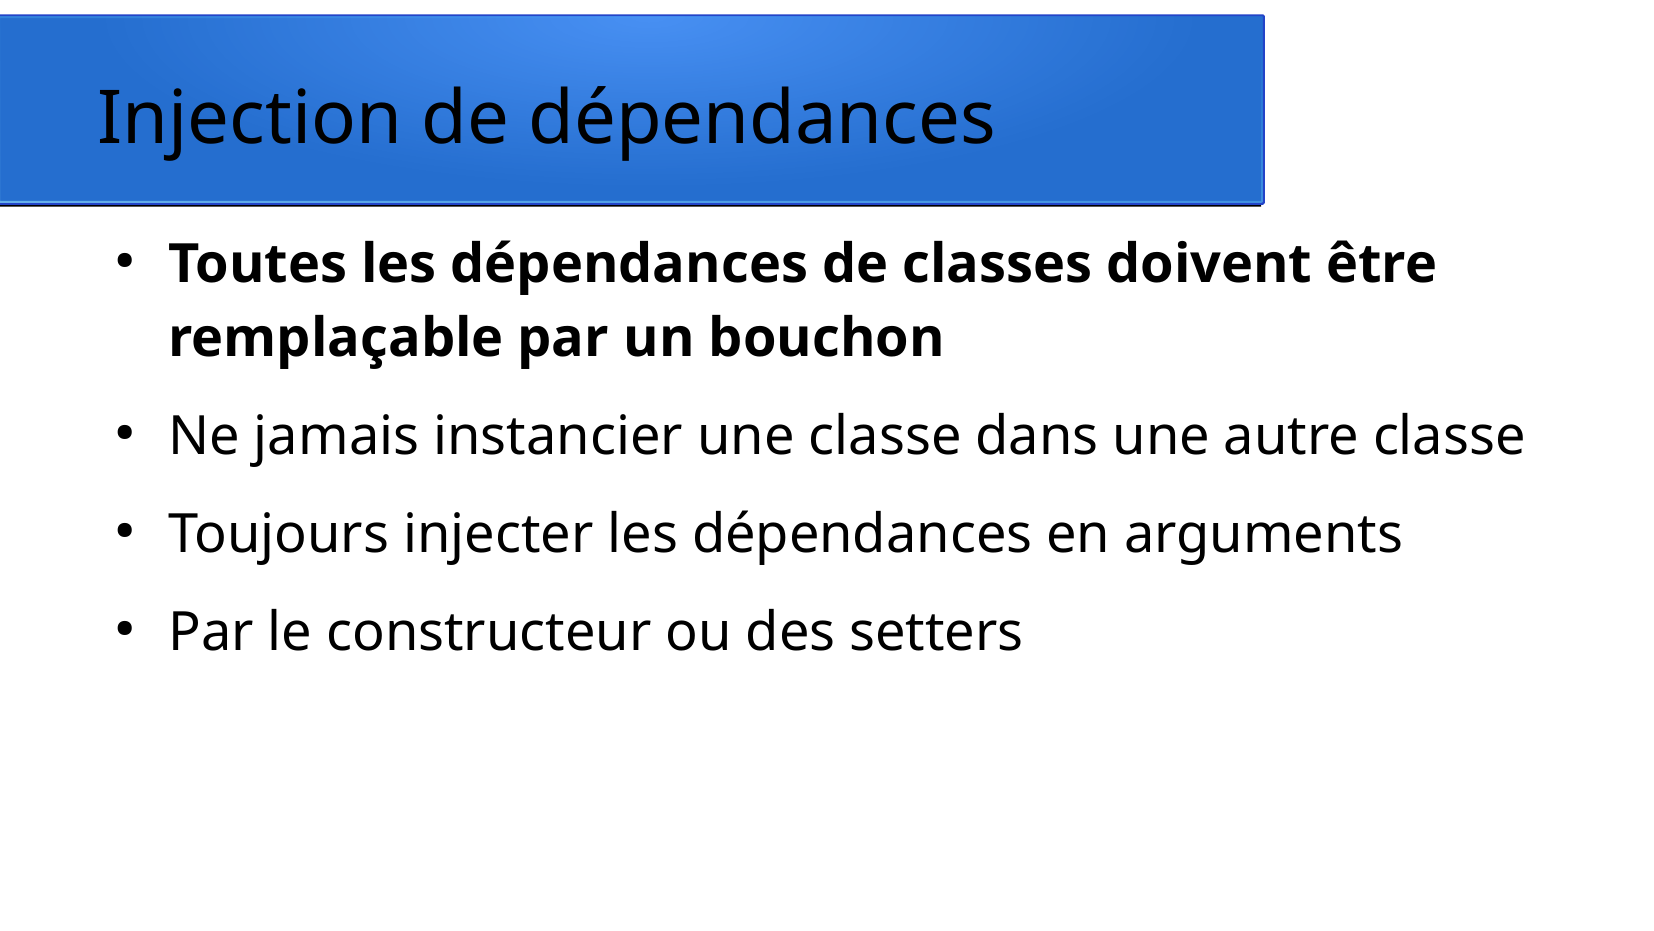

# Injection de dépendances
Toutes les dépendances de classes doivent être remplaçable par un bouchon
Ne jamais instancier une classe dans une autre classe
Toujours injecter les dépendances en arguments
Par le constructeur ou des setters